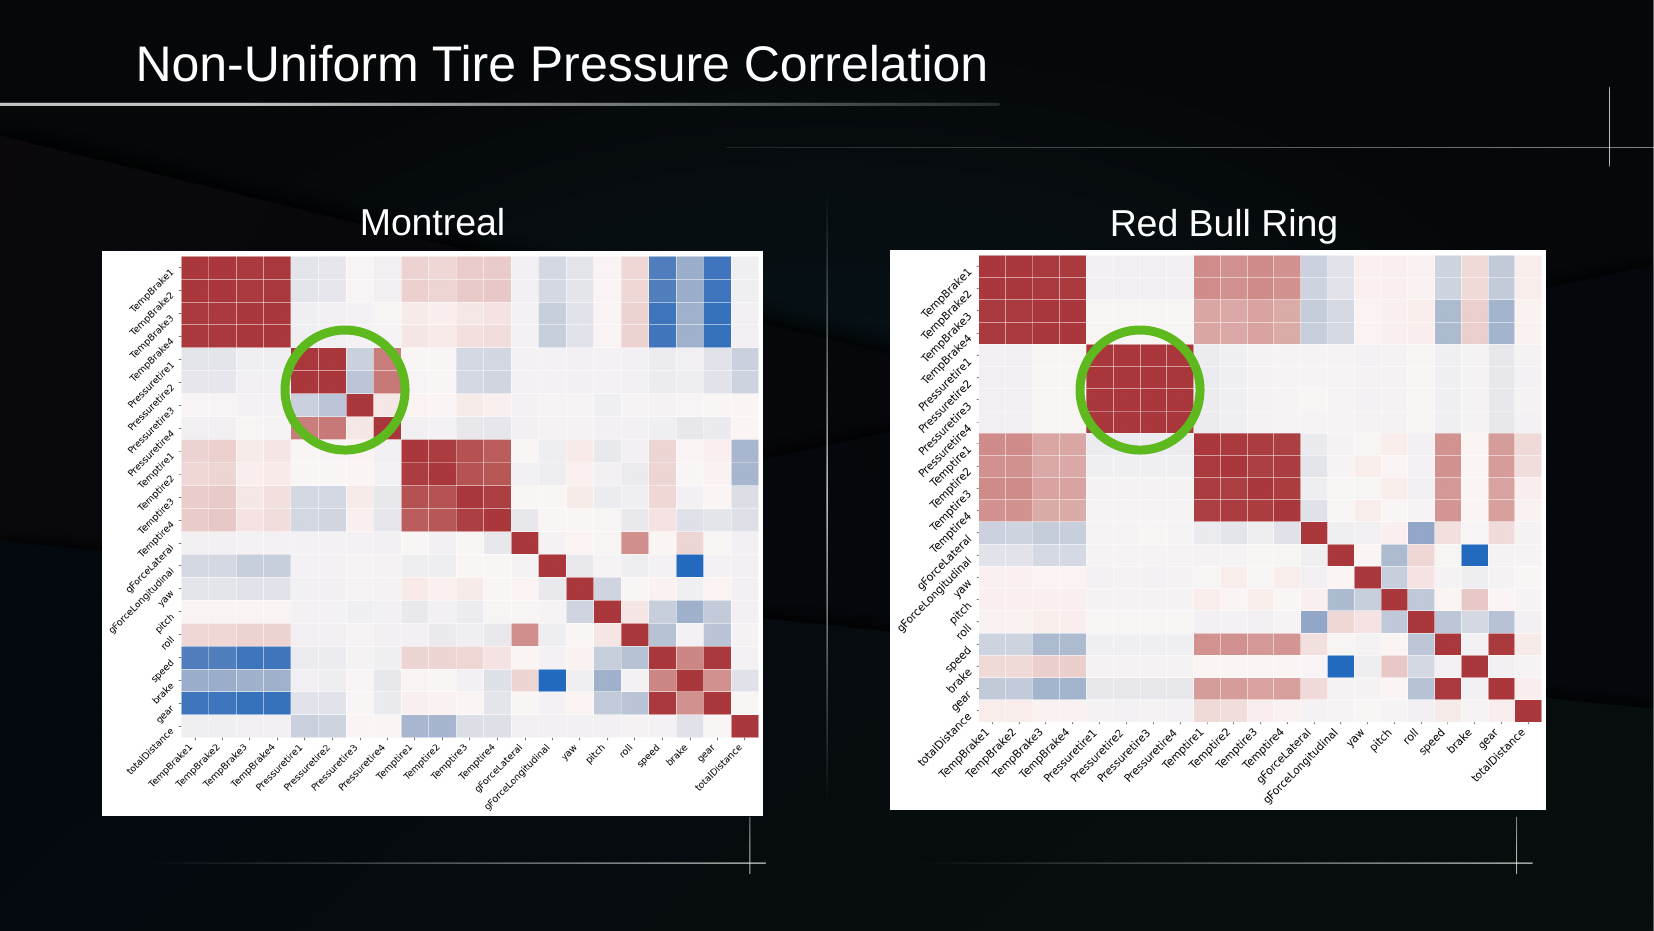

# Non-Uniform Tire Pressure Correlation
Montreal
Red Bull Ring